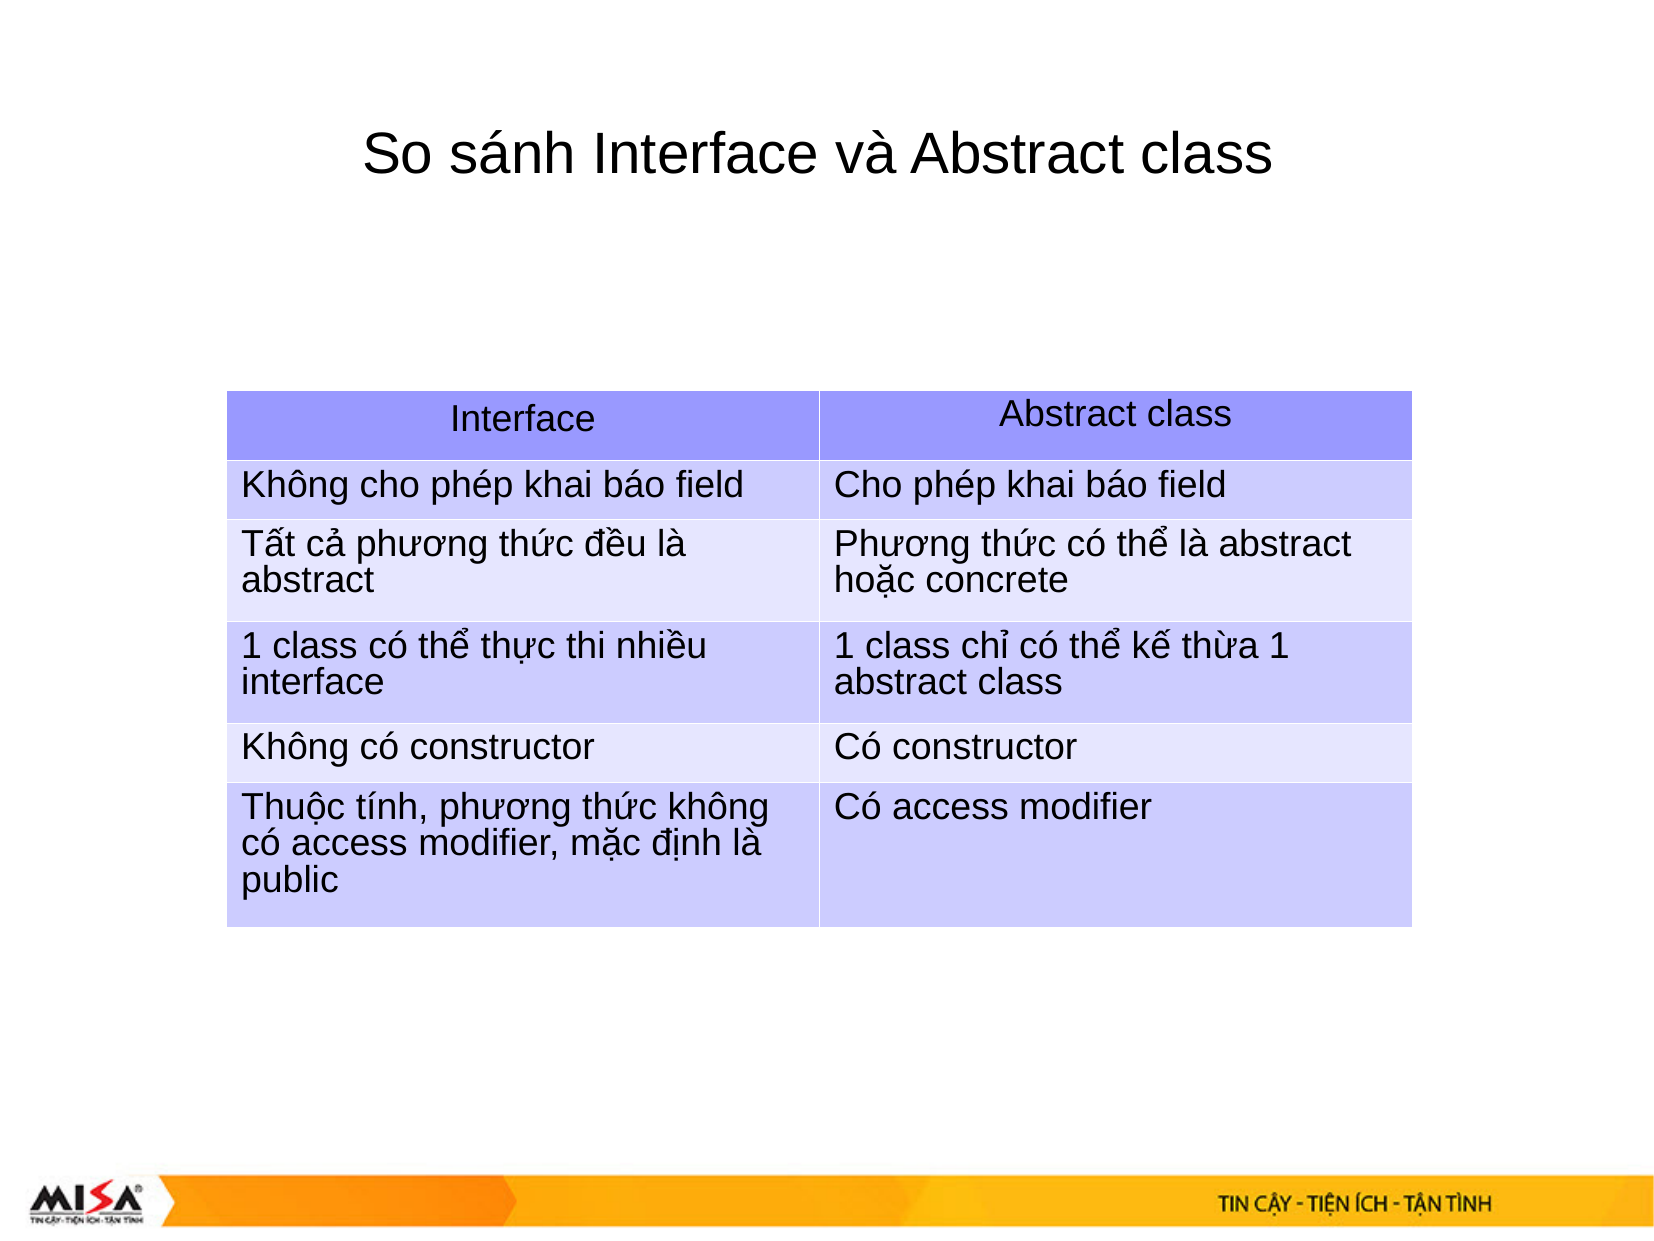

# So sánh Interface và Abstract class
| Interface | Abstract class |
| --- | --- |
| Không cho phép khai báo field | Cho phép khai báo field |
| Tất cả phương thức đều là abstract | Phương thức có thể là abstract hoặc concrete |
| 1 class có thể thực thi nhiều interface | 1 class chỉ có thể kế thừa 1 abstract class |
| Không có constructor | Có constructor |
| Thuộc tính, phương thức không có access modifier, mặc định là public | Có access modifier |